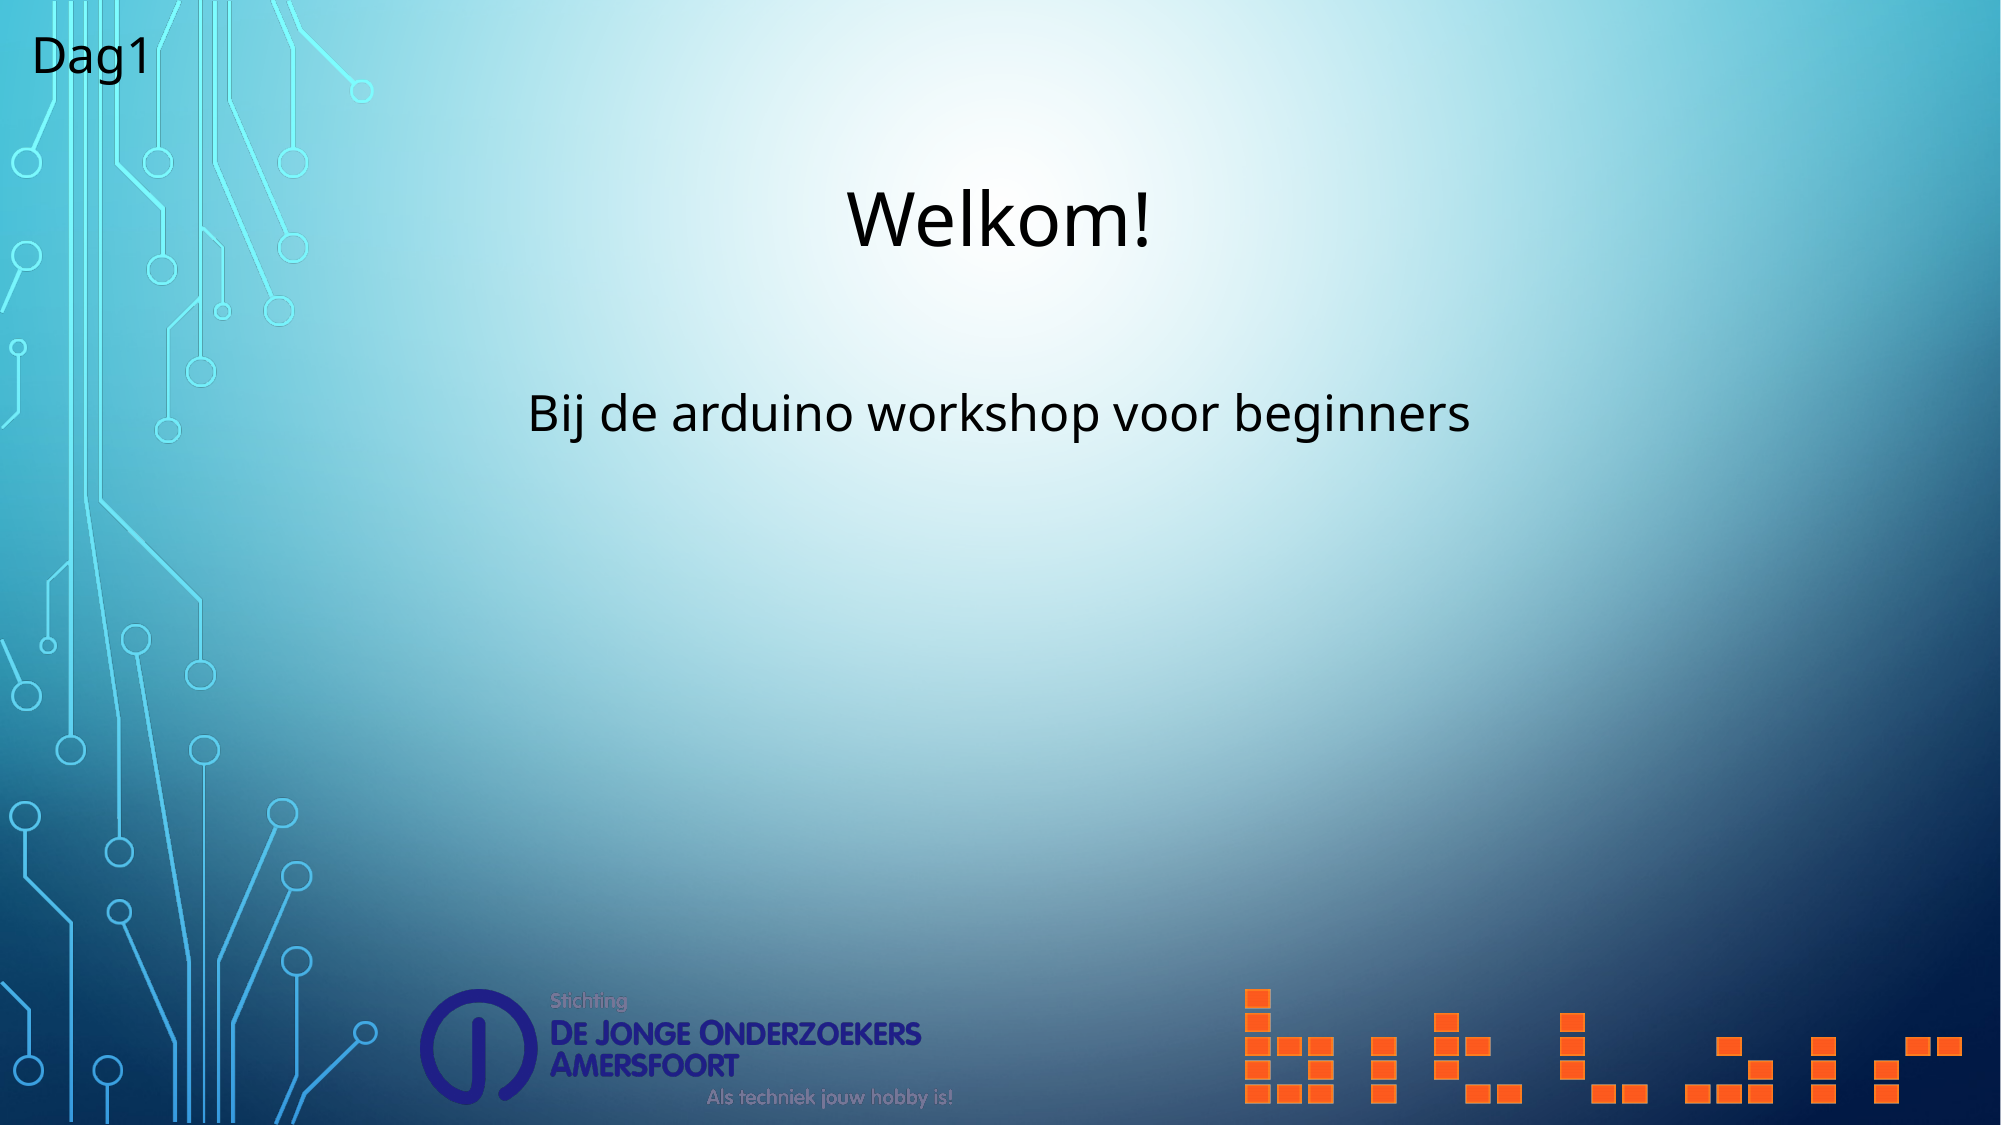

Dag1
# Welkom!
Bij de arduino workshop voor beginners